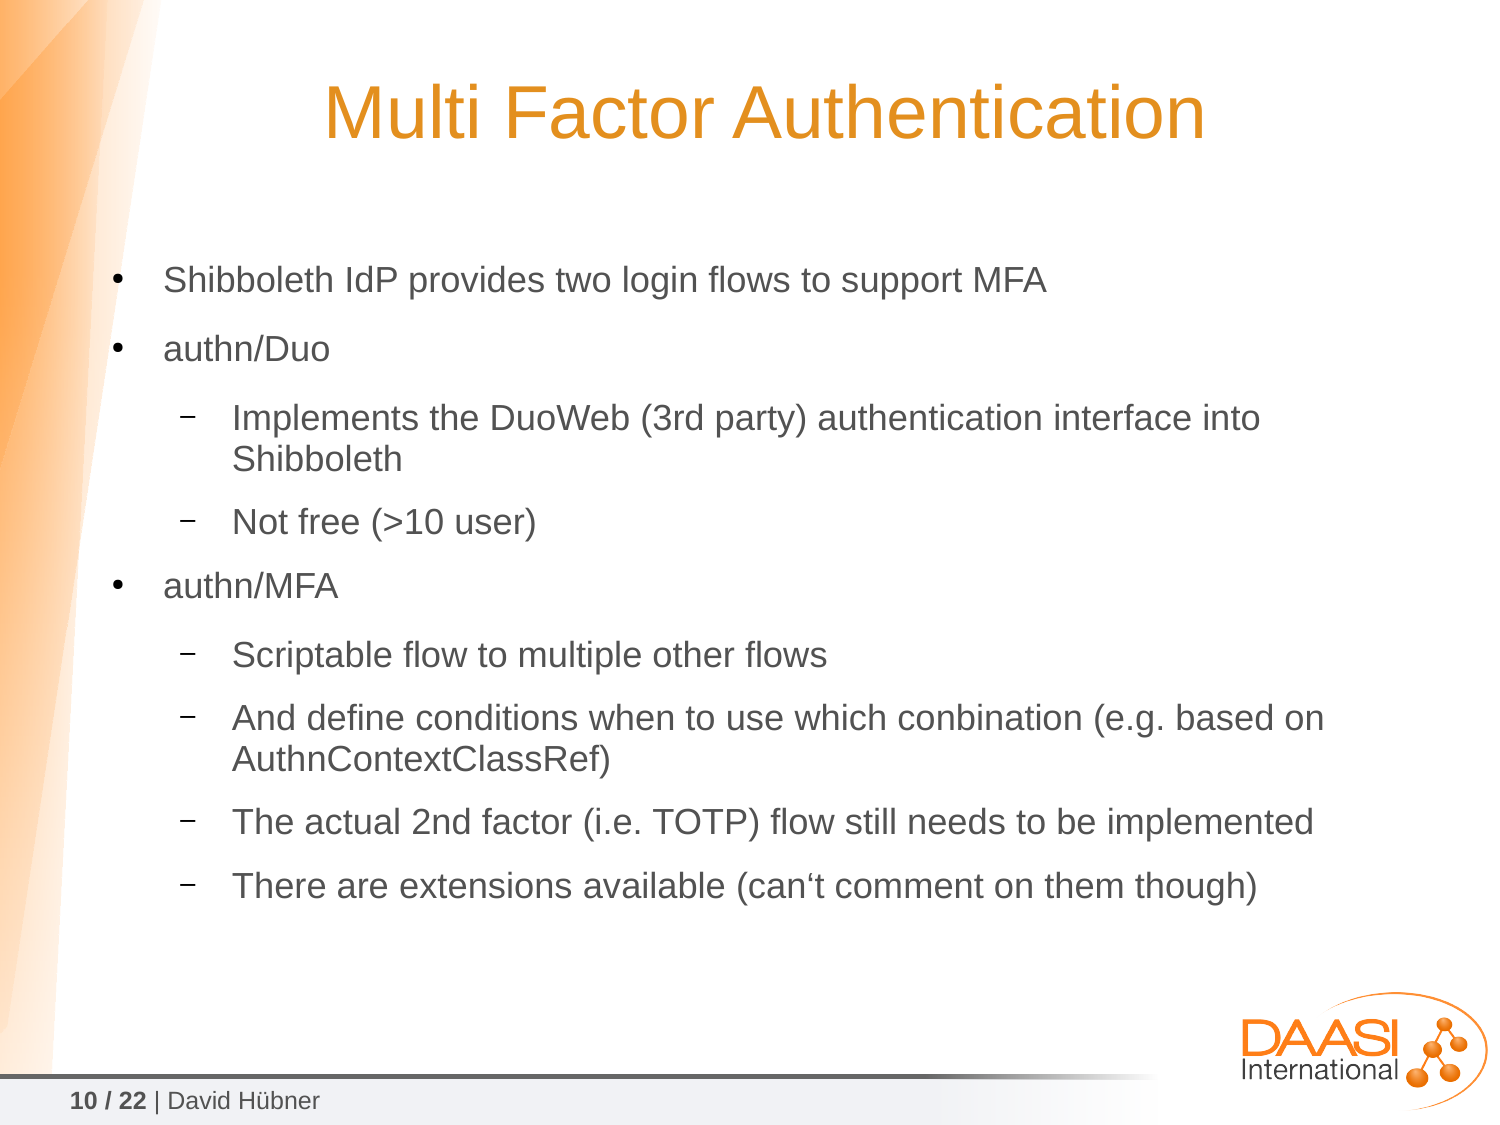

# Multi Factor Authentication
Shibboleth IdP provides two login flows to support MFA
authn/Duo
Implements the DuoWeb (3rd party) authentication interface into Shibboleth
Not free (>10 user)
authn/MFA
Scriptable flow to multiple other flows
And define conditions when to use which conbination (e.g. based on AuthnContextClassRef)
The actual 2nd factor (i.e. TOTP) flow still needs to be implemented
There are extensions available (can‘t comment on them though)